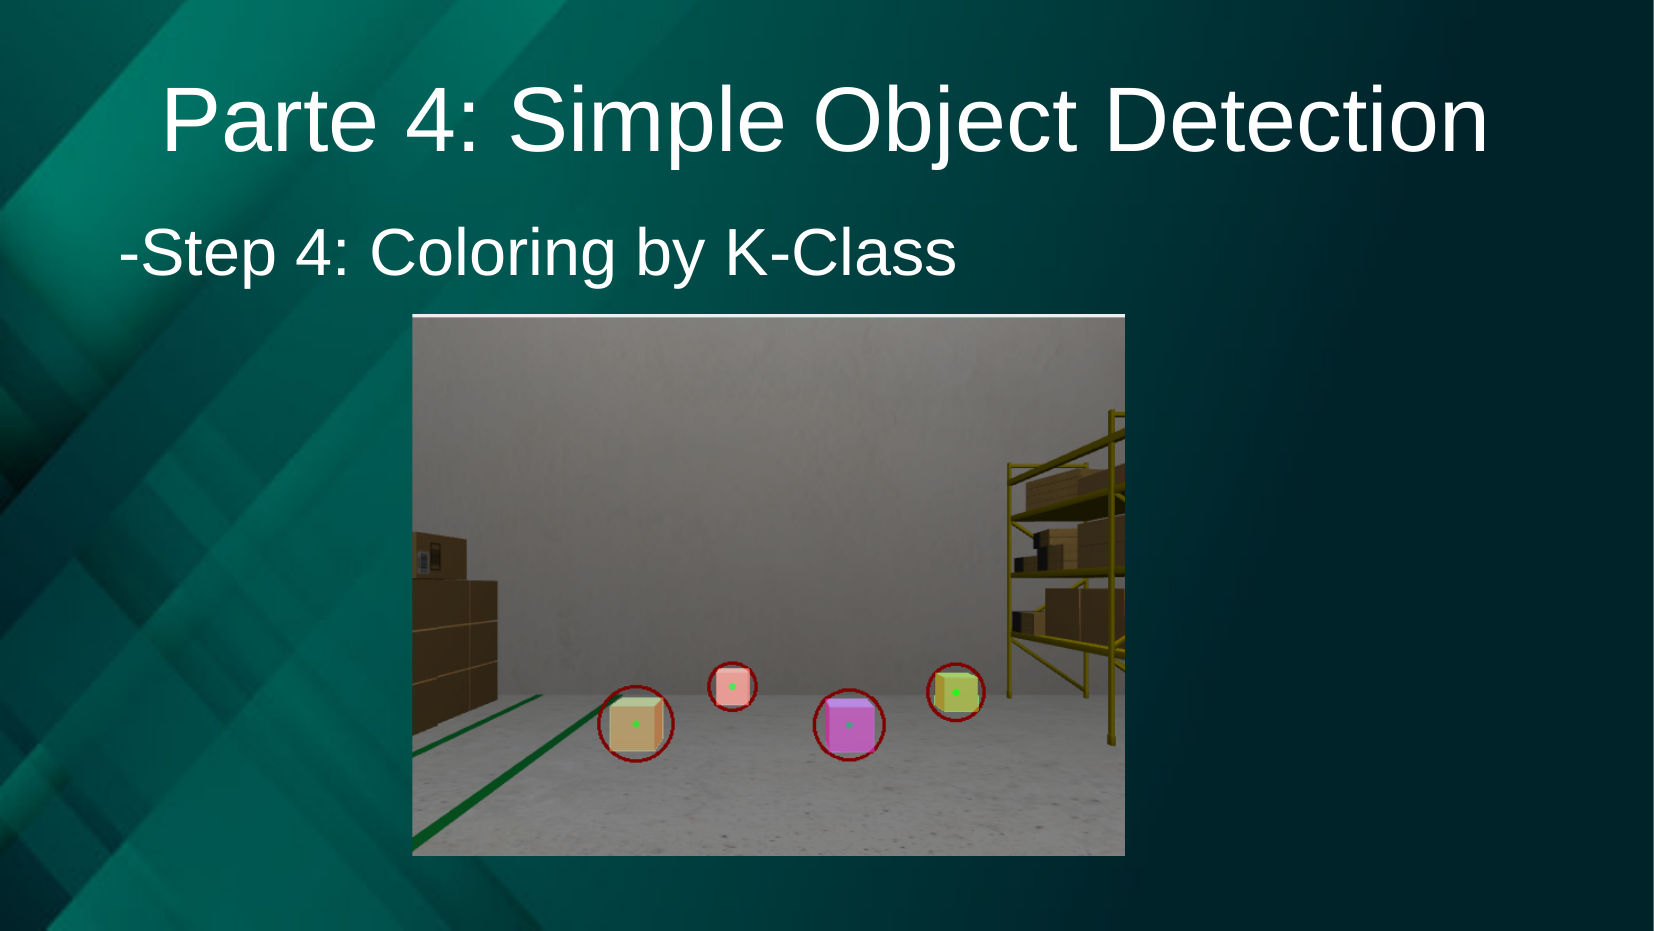

# Parte 4: Simple Object Detection
-Step 4: Coloring by K-Class